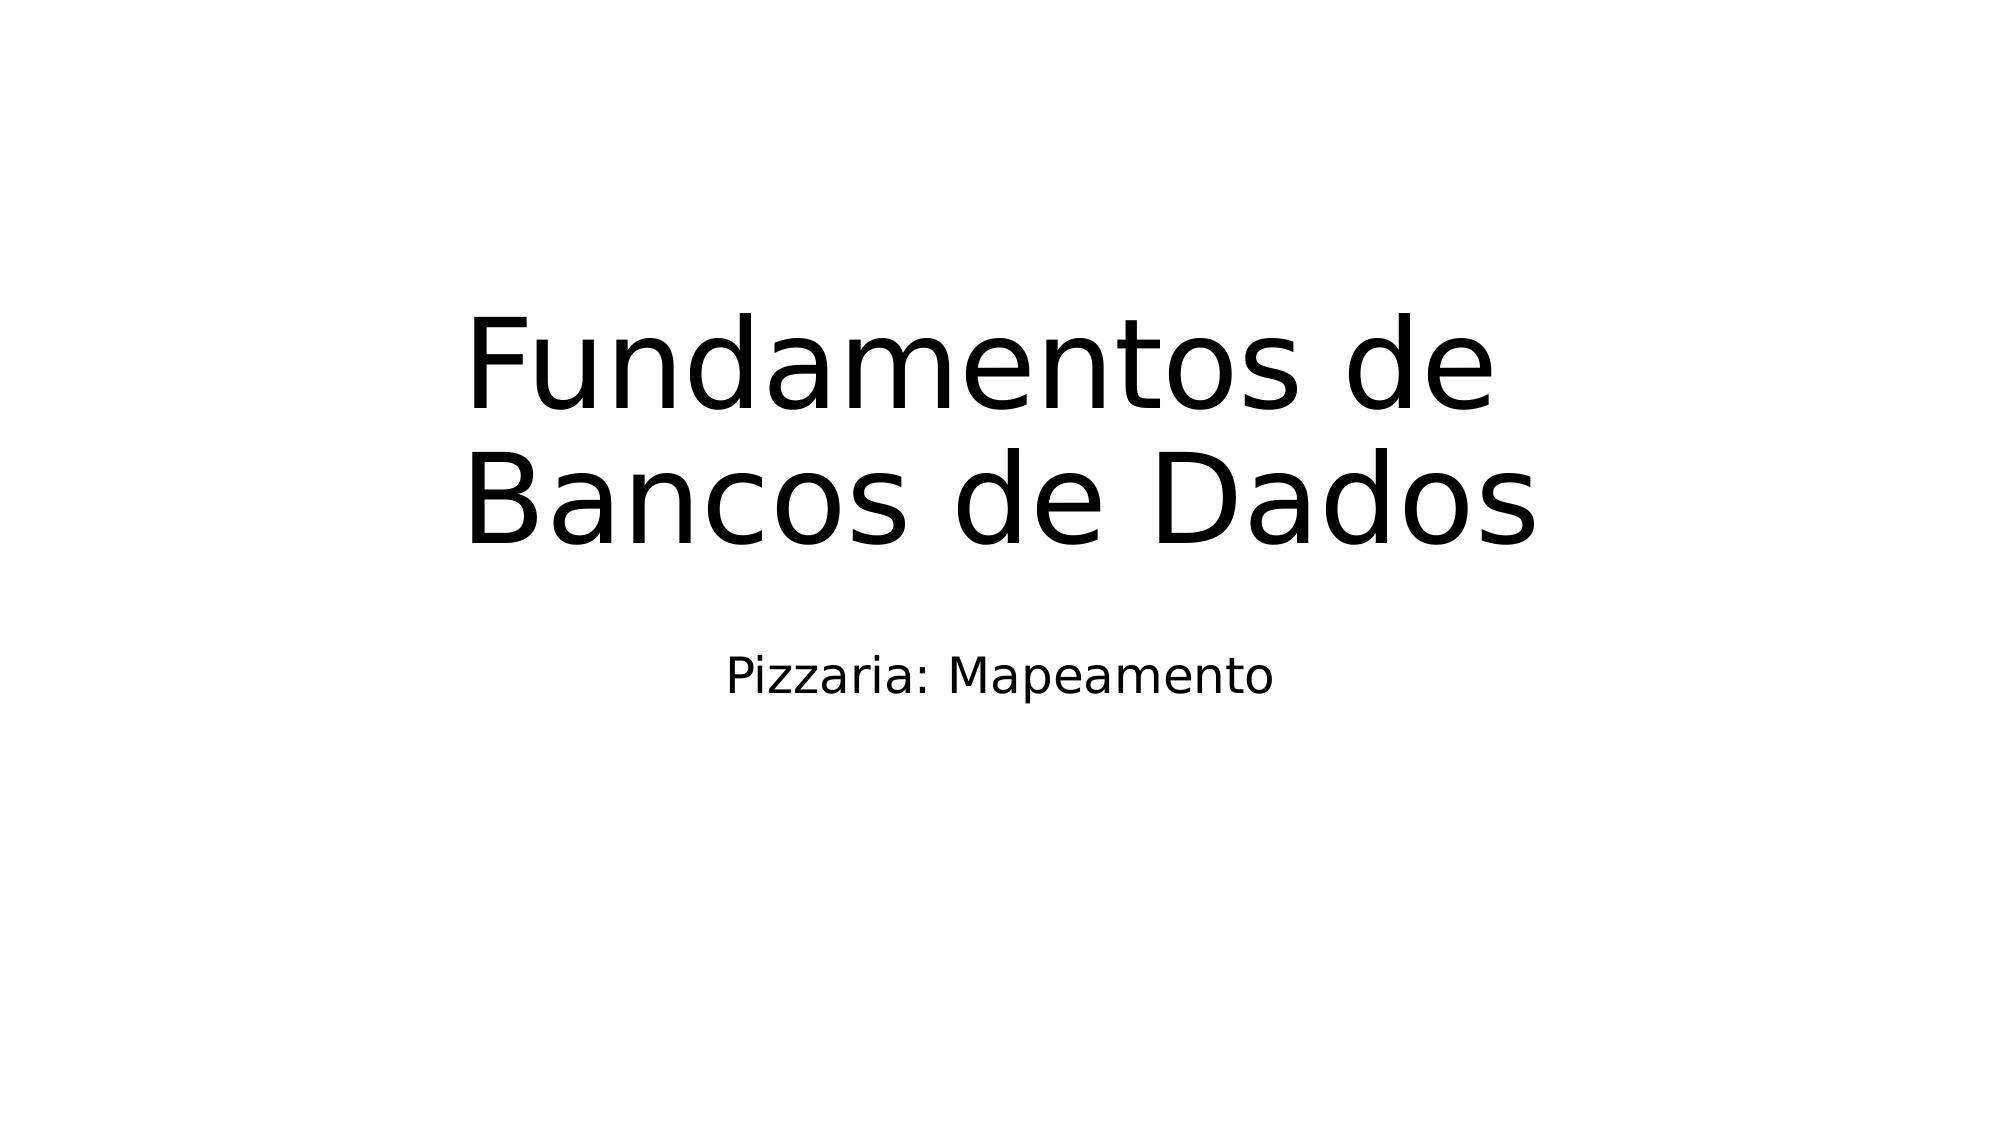

# Fundamentos de Bancos de Dados Pizzaria: Mapeamento